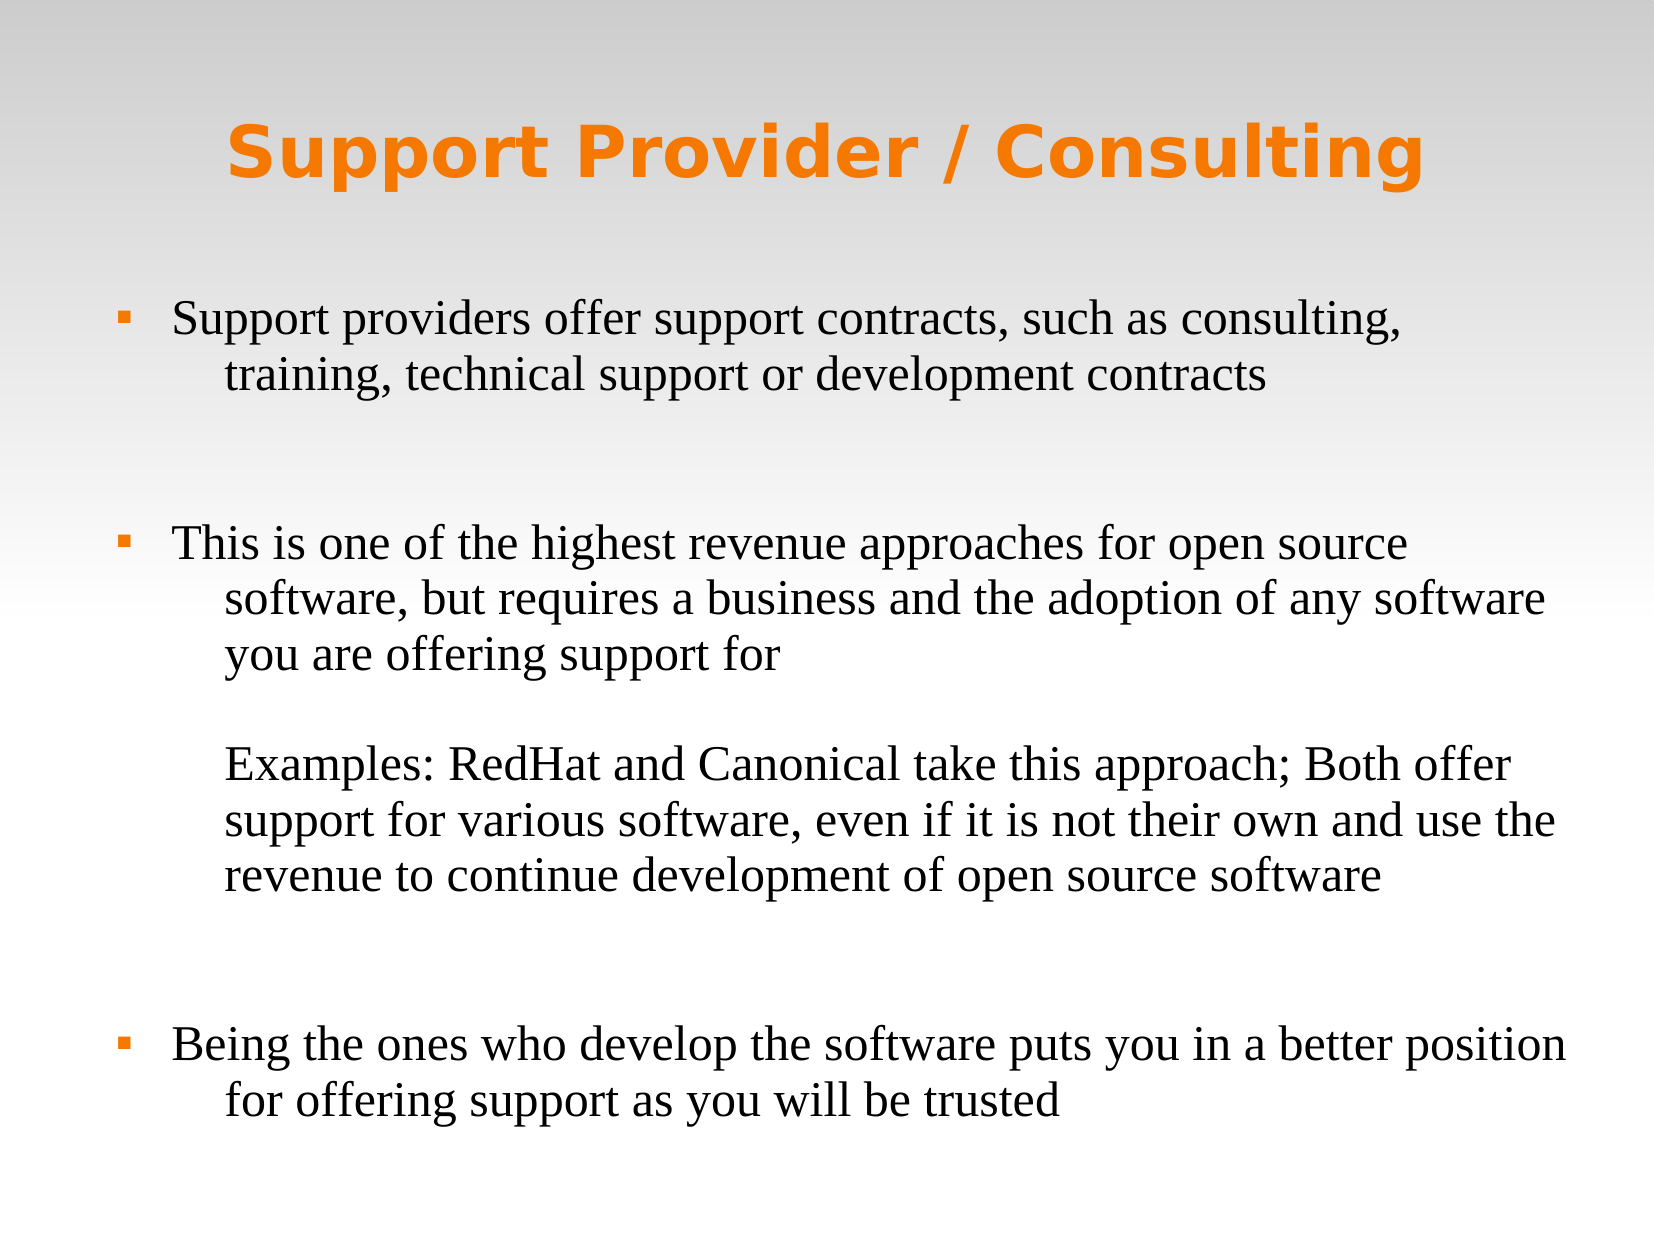

# Support Provider / Consulting
Support providers offer support contracts, such as consulting, training, technical support or development contracts
This is one of the highest revenue approaches for open source software, but requires a business and the adoption of any software you are offering support for
Examples: RedHat and Canonical take this approach; Both offer support for various software, even if it is not their own and use the revenue to continue development of open source software
Being the ones who develop the software puts you in a better position for offering support as you will be trusted